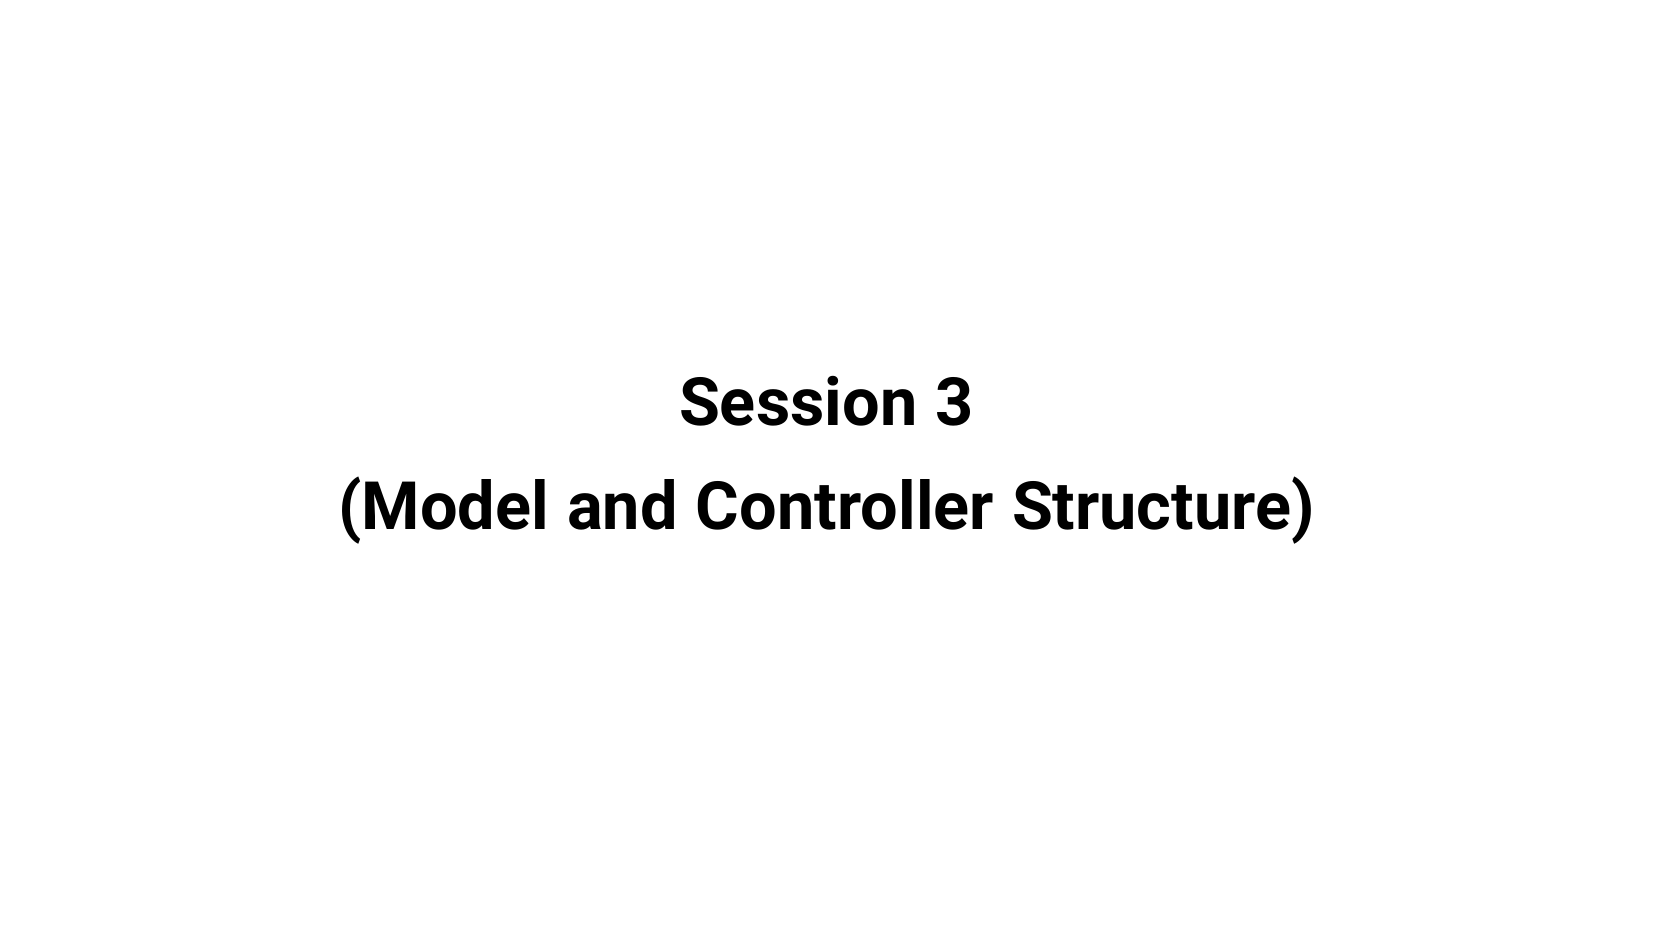

# Session 3
(Model and Controller Structure)